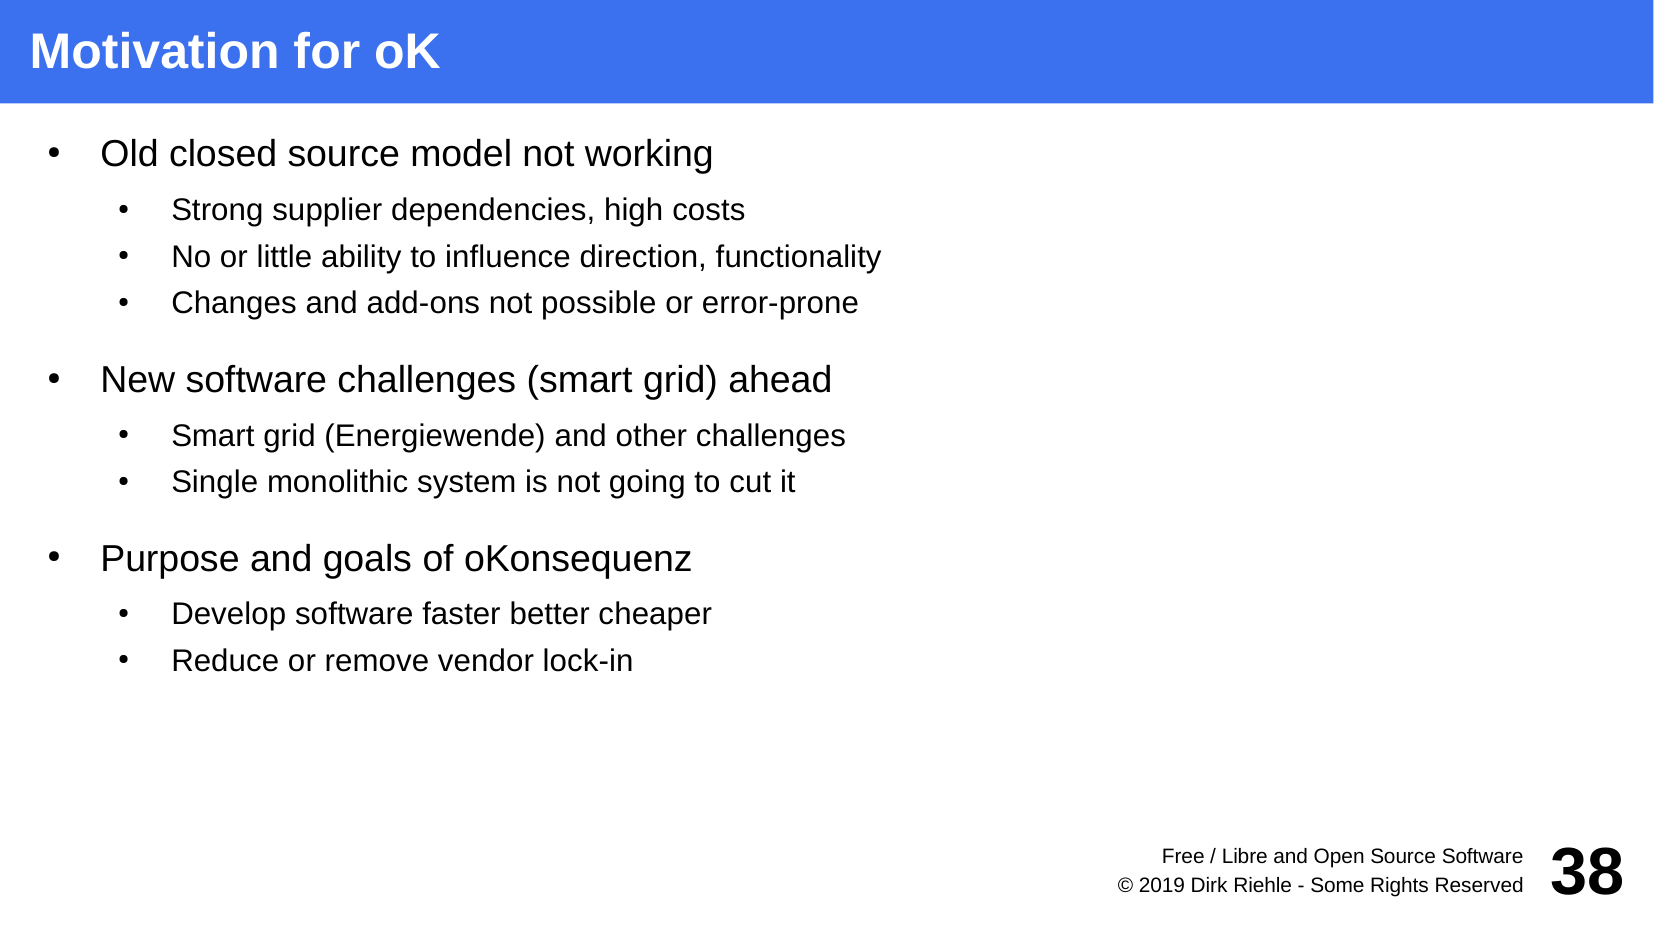

# Motivation for oK
Old closed source model not working
Strong supplier dependencies, high costs
No or little ability to influence direction, functionality
Changes and add-ons not possible or error-prone
New software challenges (smart grid) ahead
Smart grid (Energiewende) and other challenges
Single monolithic system is not going to cut it
Purpose and goals of oKonsequenz
Develop software faster better cheaper
Reduce or remove vendor lock-in
Free / Libre and Open Source Software
38
© 2019 Dirk Riehle - Some Rights Reserved